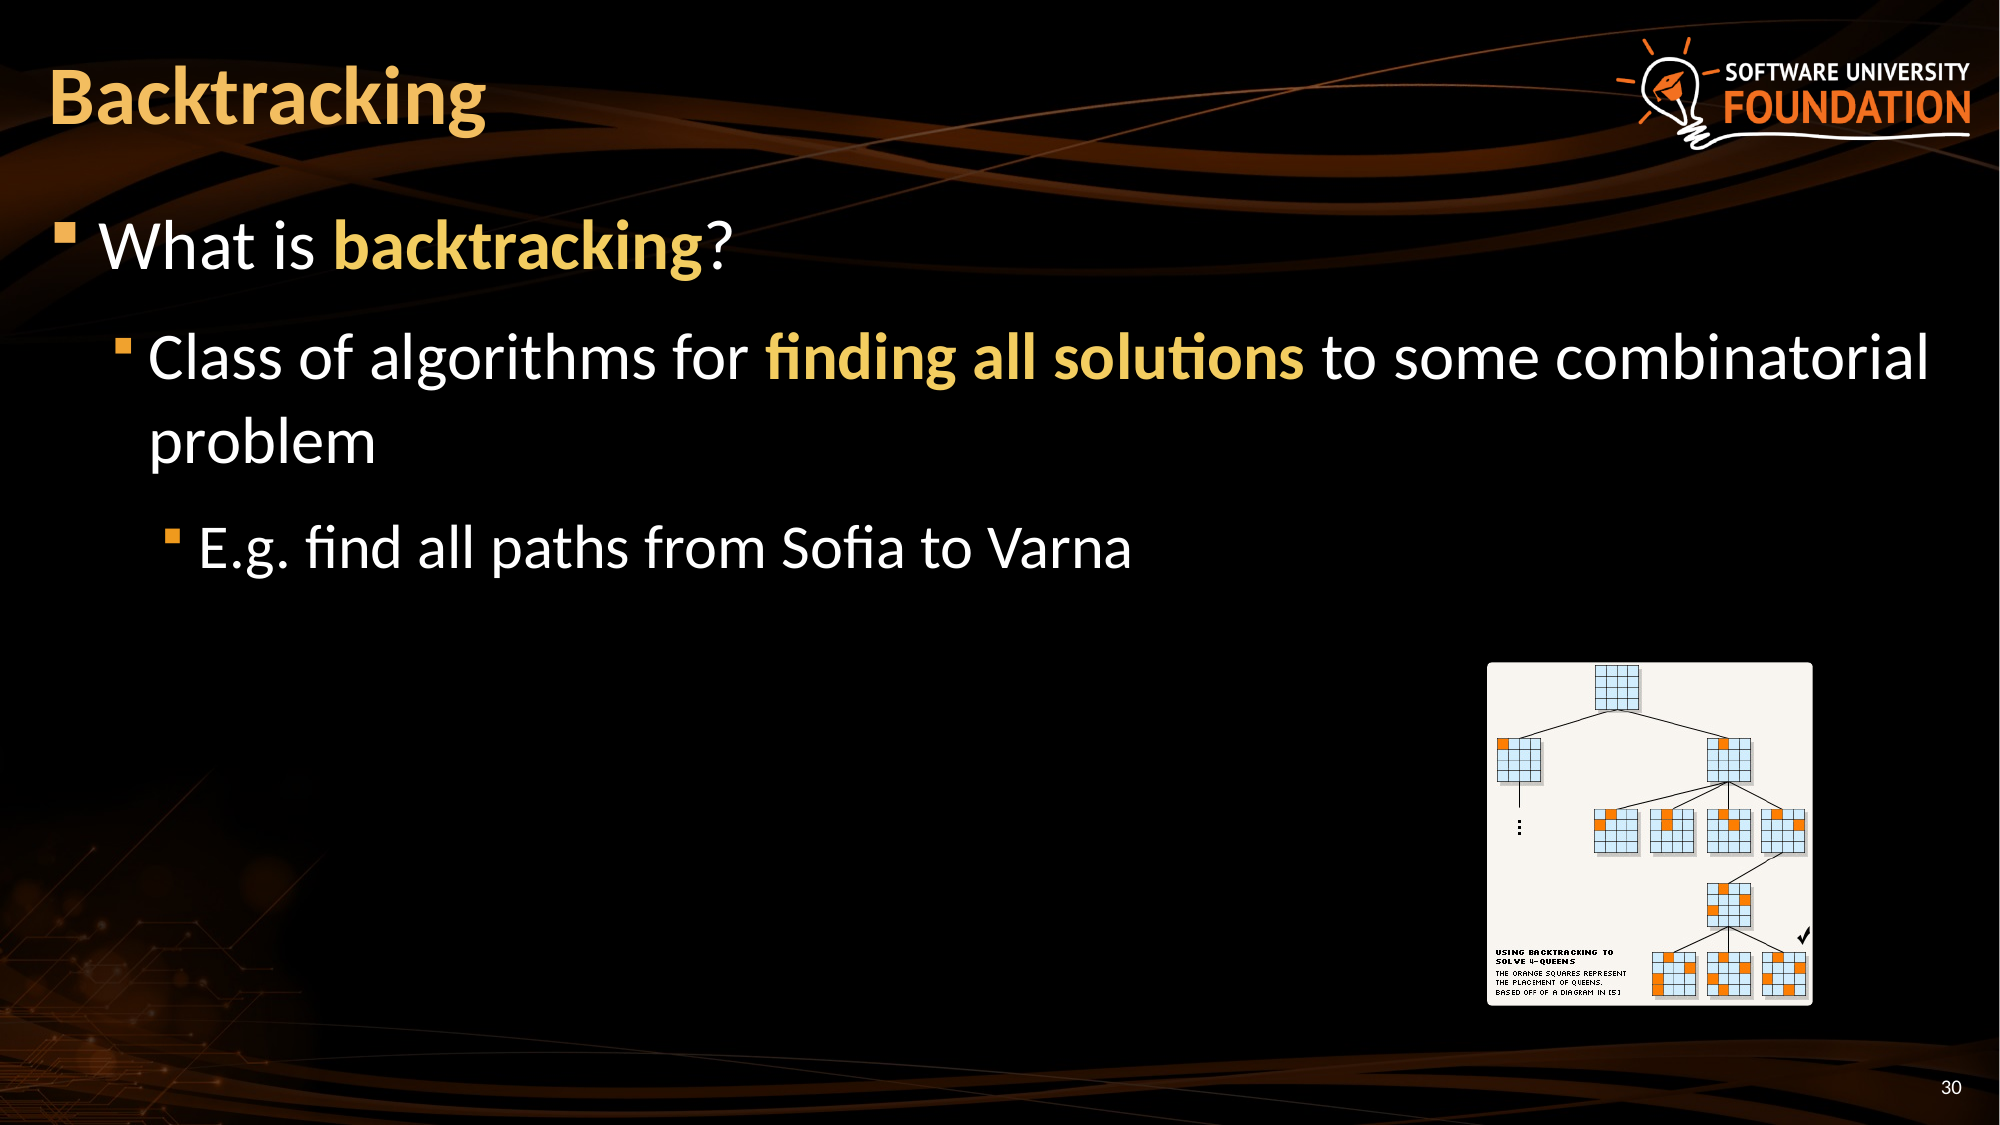

Backtracking
# What is backtracking?
Class of algorithms for finding all solutions to some combinatorial problem
E.g. find all paths from Sofia to Varna